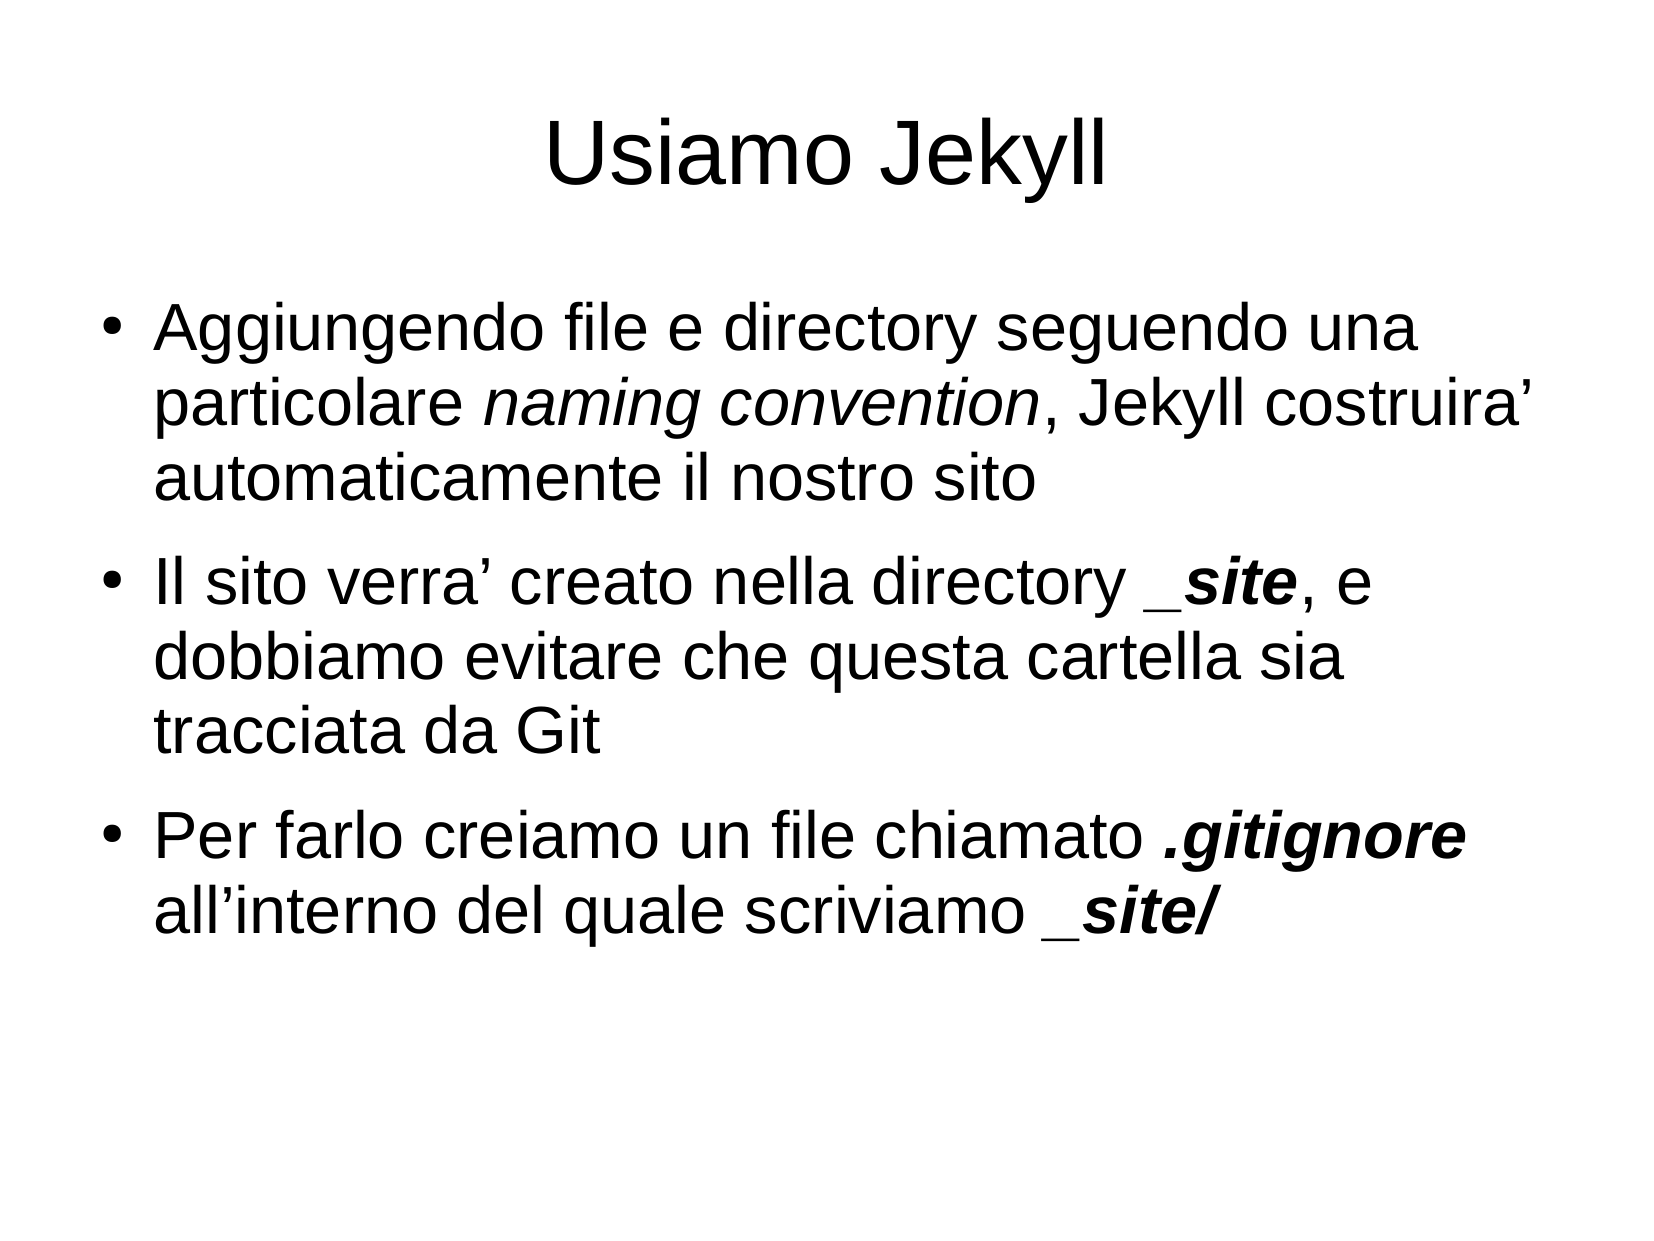

# Usiamo Jekyll
Aggiungendo file e directory seguendo una particolare naming convention, Jekyll costruira’ automaticamente il nostro sito
Il sito verra’ creato nella directory _site, e dobbiamo evitare che questa cartella sia tracciata da Git
Per farlo creiamo un file chiamato .gitignore all’interno del quale scriviamo _site/